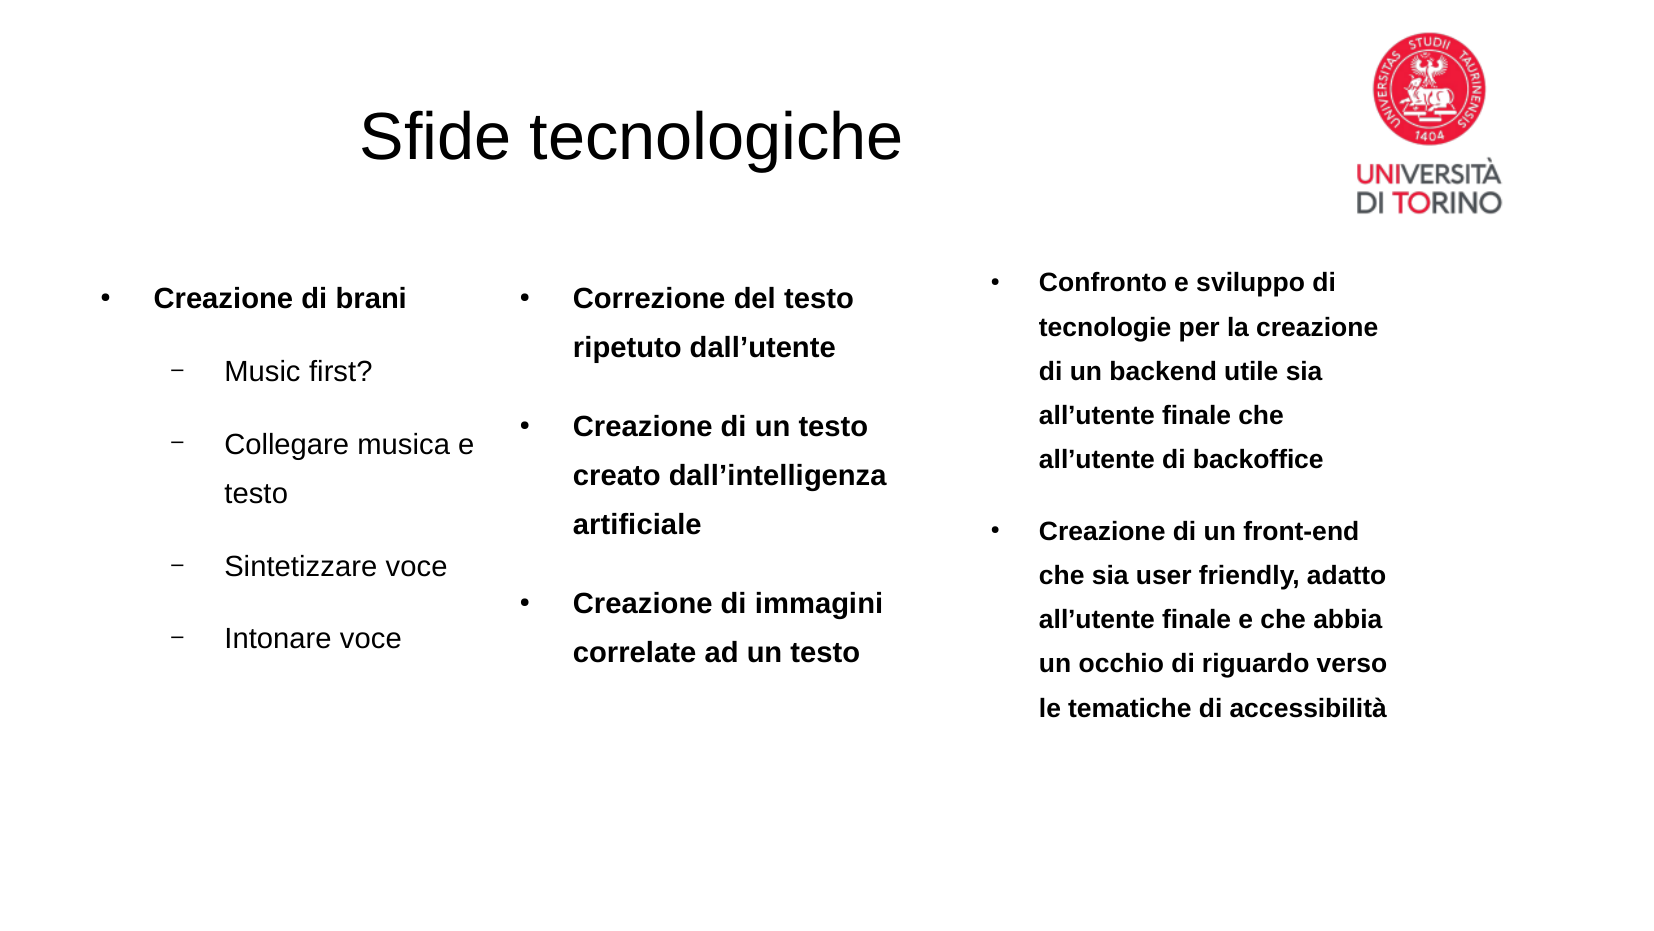

# Sfide tecnologiche
Confronto e sviluppo di tecnologie per la creazione di un backend utile sia all’utente finale che all’utente di backoffice
Creazione di un front-end che sia user friendly, adatto all’utente finale e che abbia un occhio di riguardo verso le tematiche di accessibilità
Creazione di brani
Music first?
Collegare musica e testo
Sintetizzare voce
Intonare voce
Correzione del testo ripetuto dall’utente
Creazione di un testo creato dall’intelligenza artificiale
Creazione di immagini correlate ad un testo